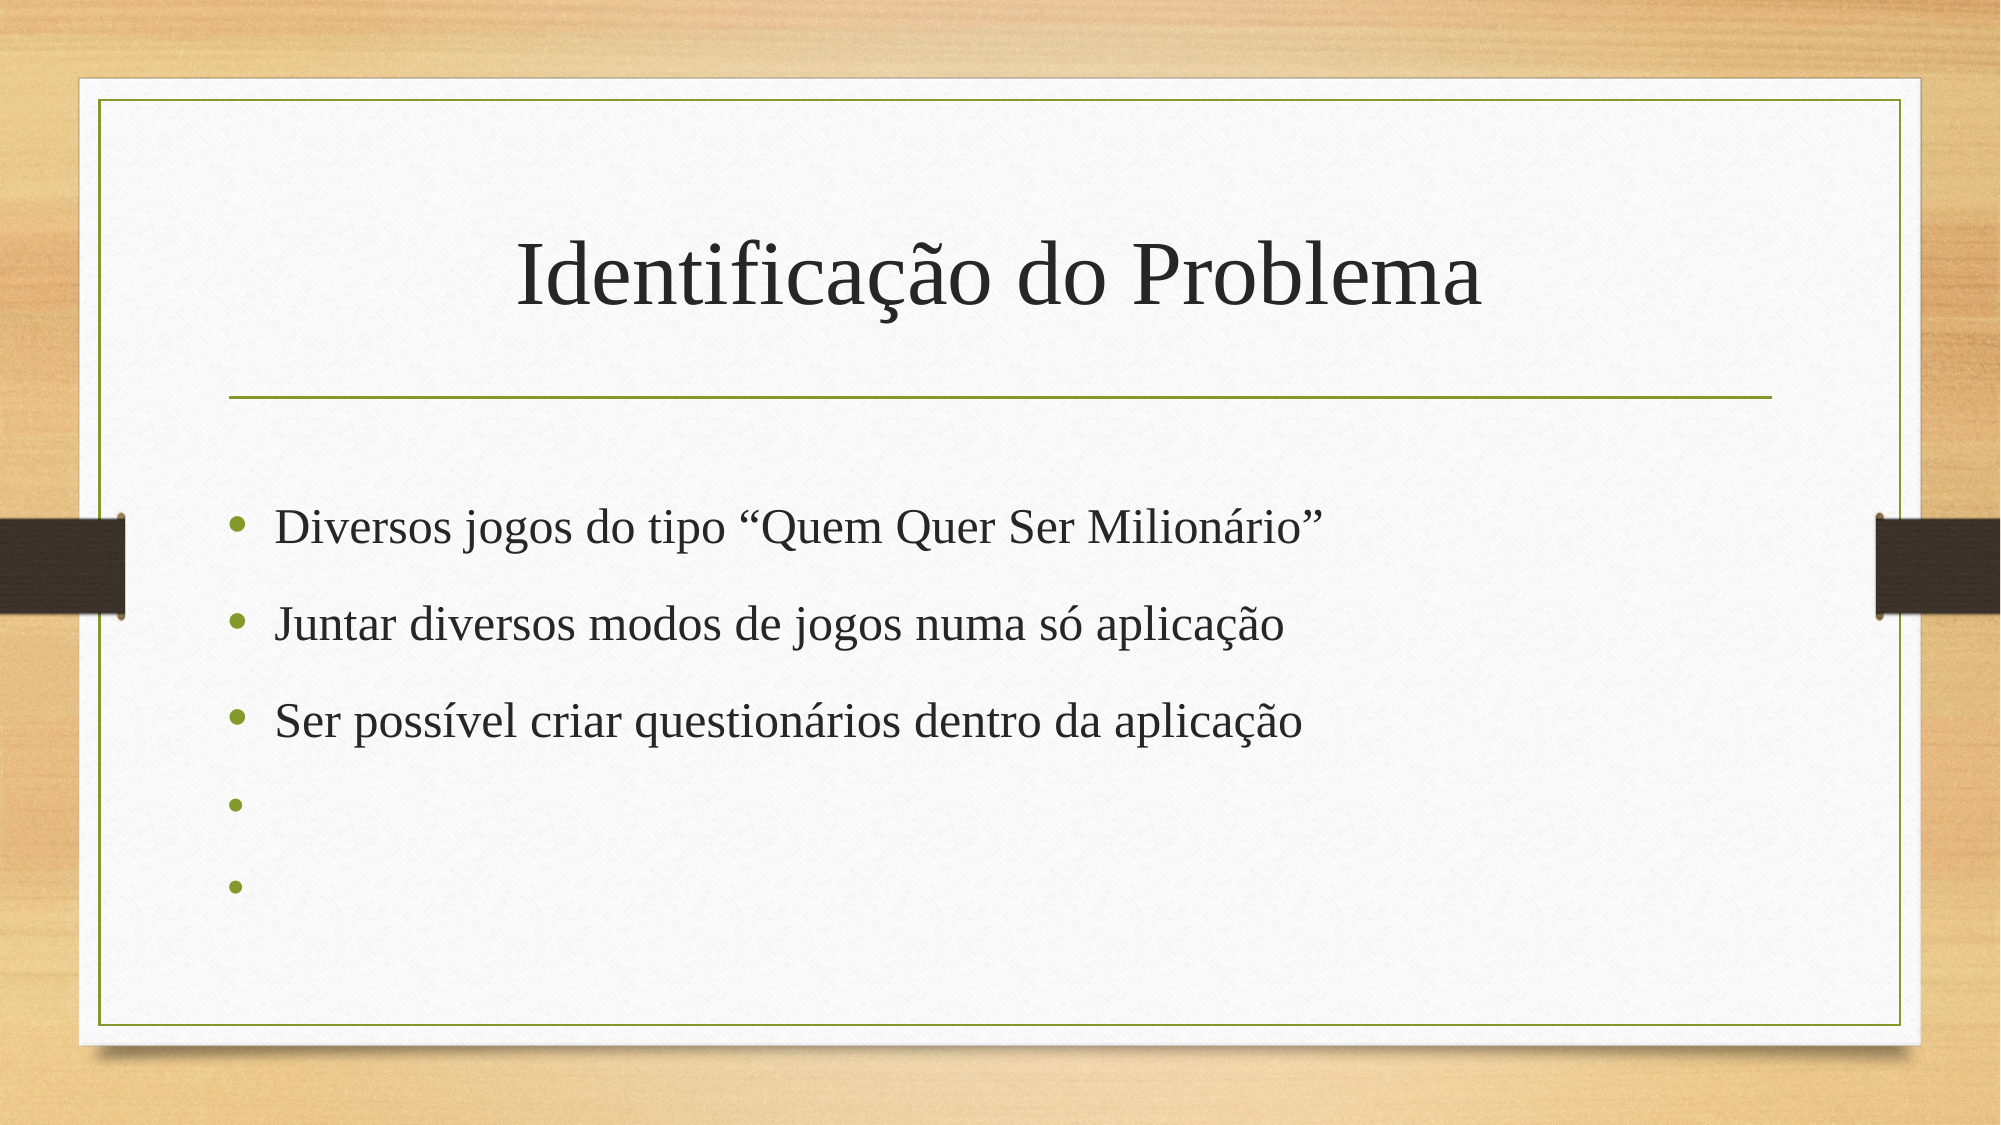

# Identificação do Problema
Diversos jogos do tipo “Quem Quer Ser Milionário”
Juntar diversos modos de jogos numa só aplicação
Ser possível criar questionários dentro da aplicação